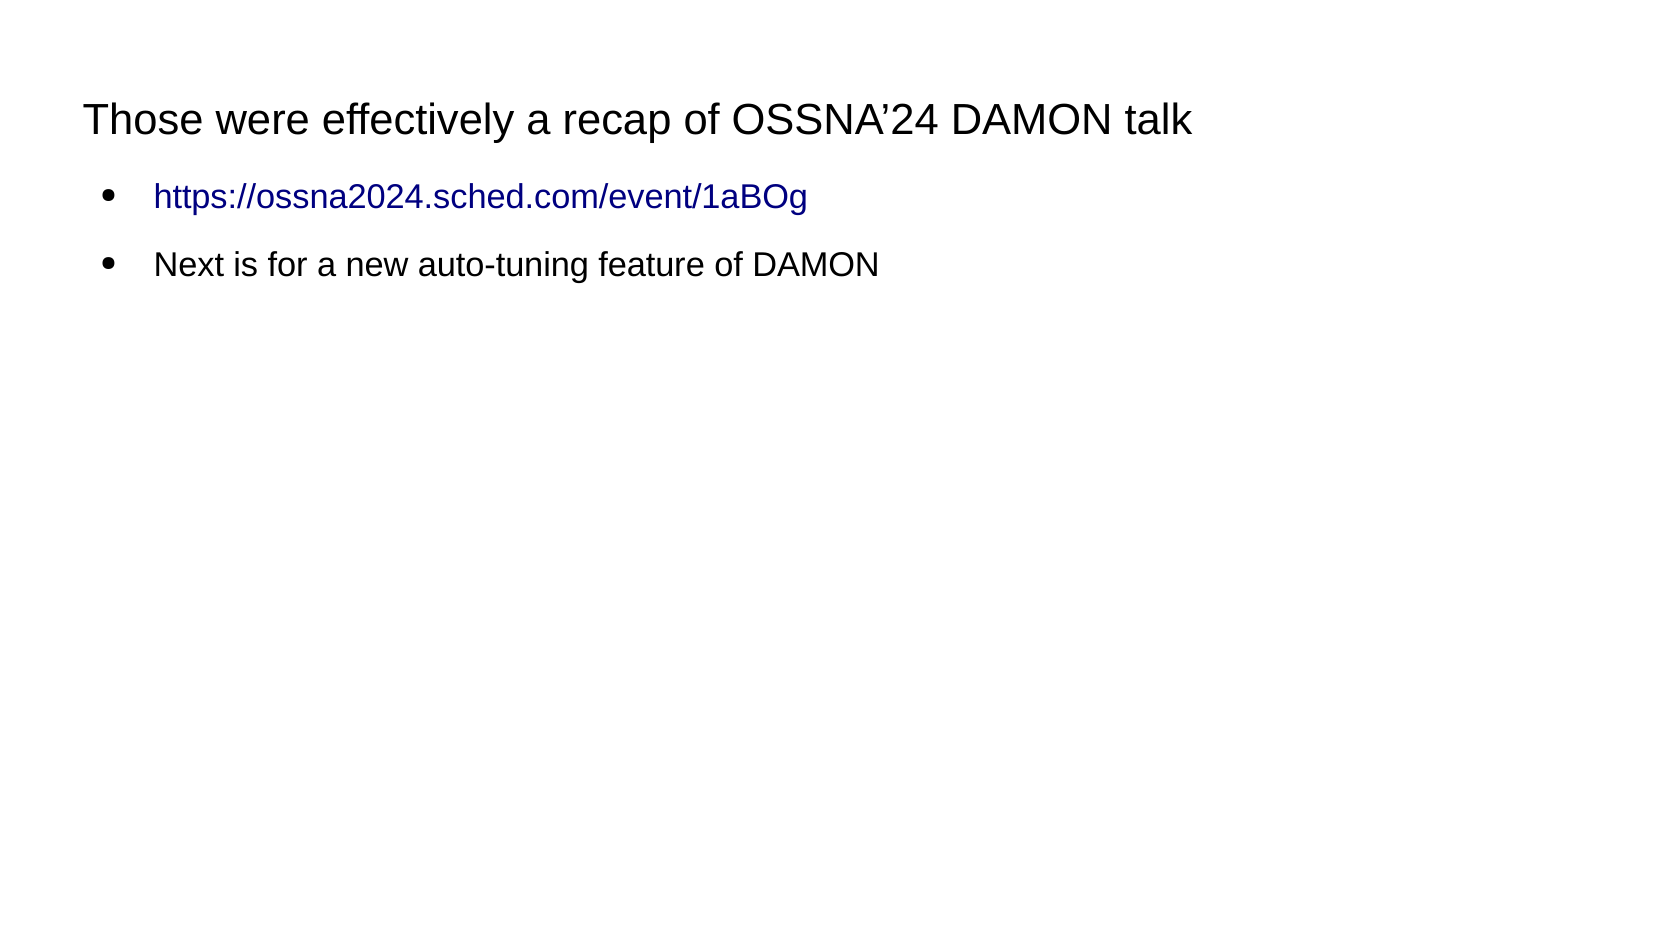

# Those were effectively a recap of OSSNA’24 DAMON talk
https://ossna2024.sched.com/event/1aBOg
Next is for a new auto-tuning feature of DAMON